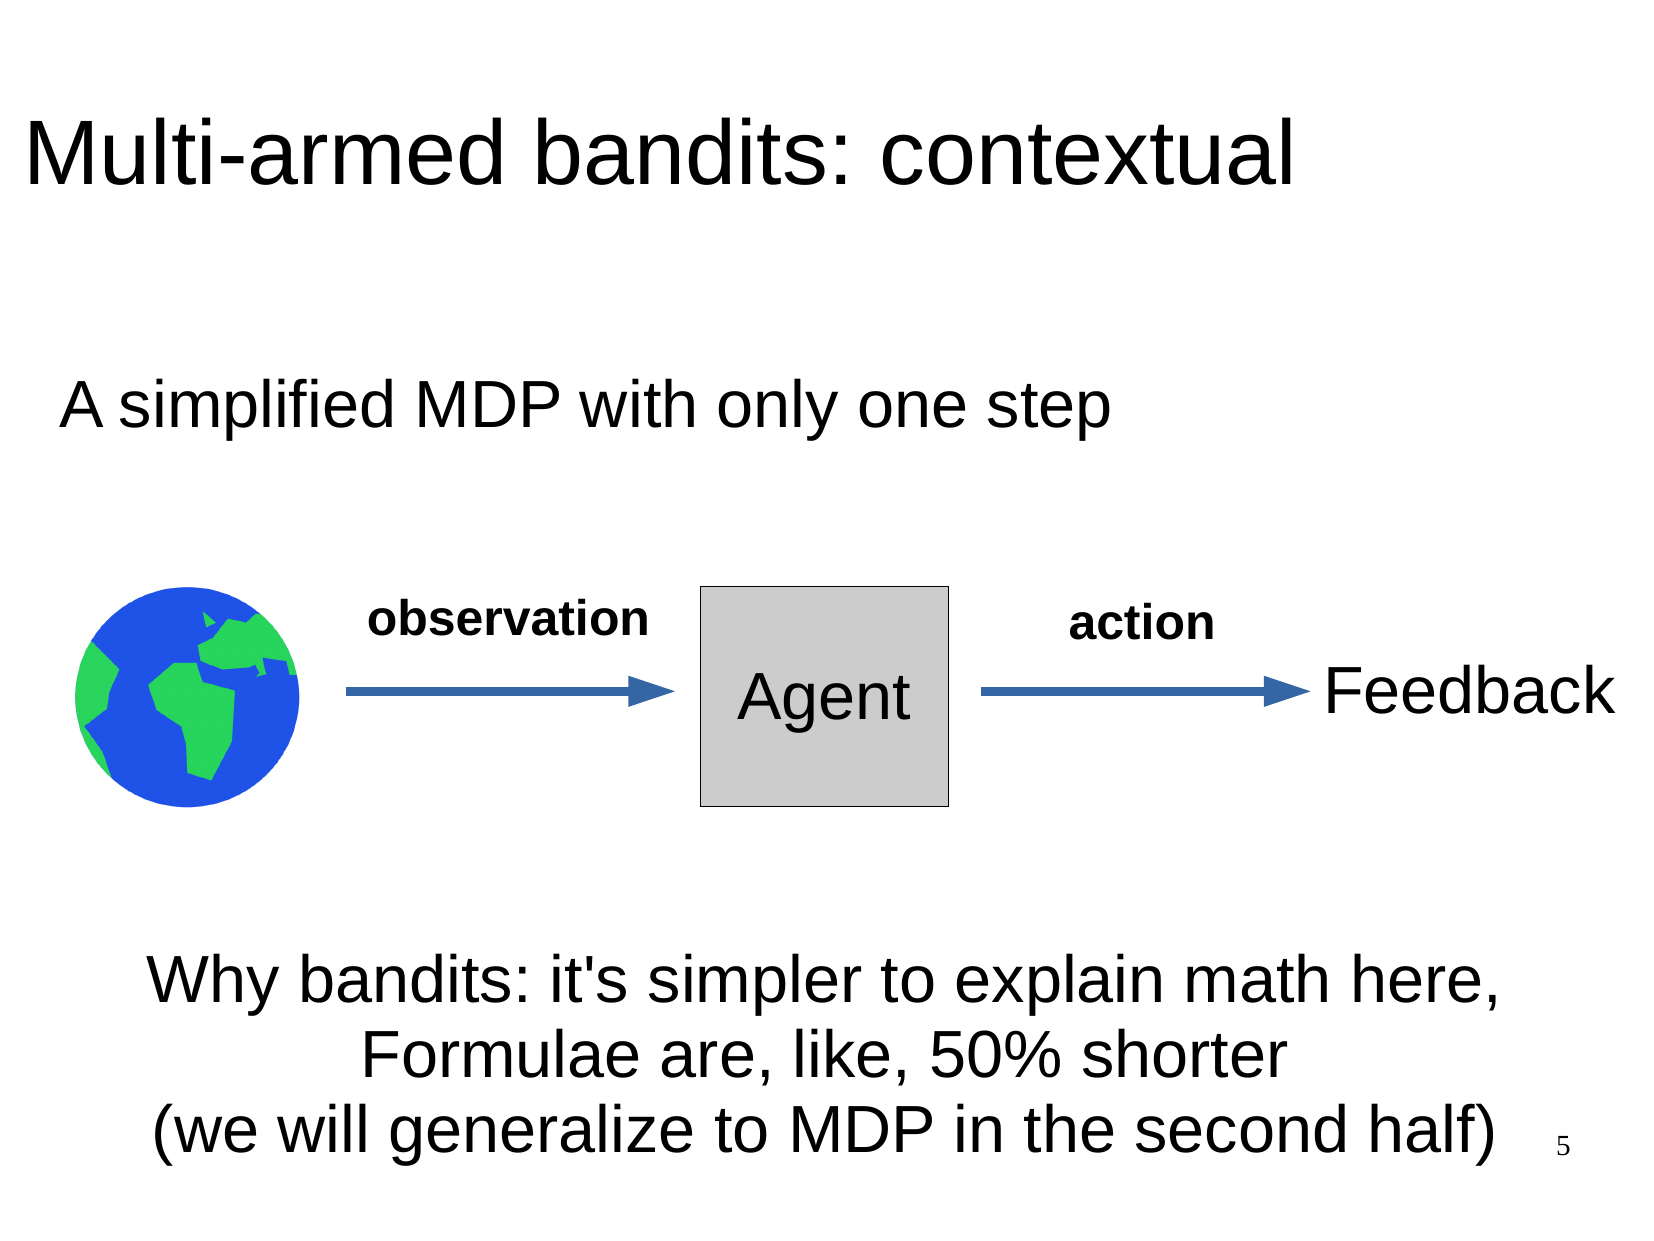

# Multi-armed bandits: contextual
A simplified MDP with only one step
observation
Agent
action
Feedback
Why bandits: it's simpler to explain math here,
Formulae are, like, 50% shorter
(we will generalize to MDP in the second half)
5